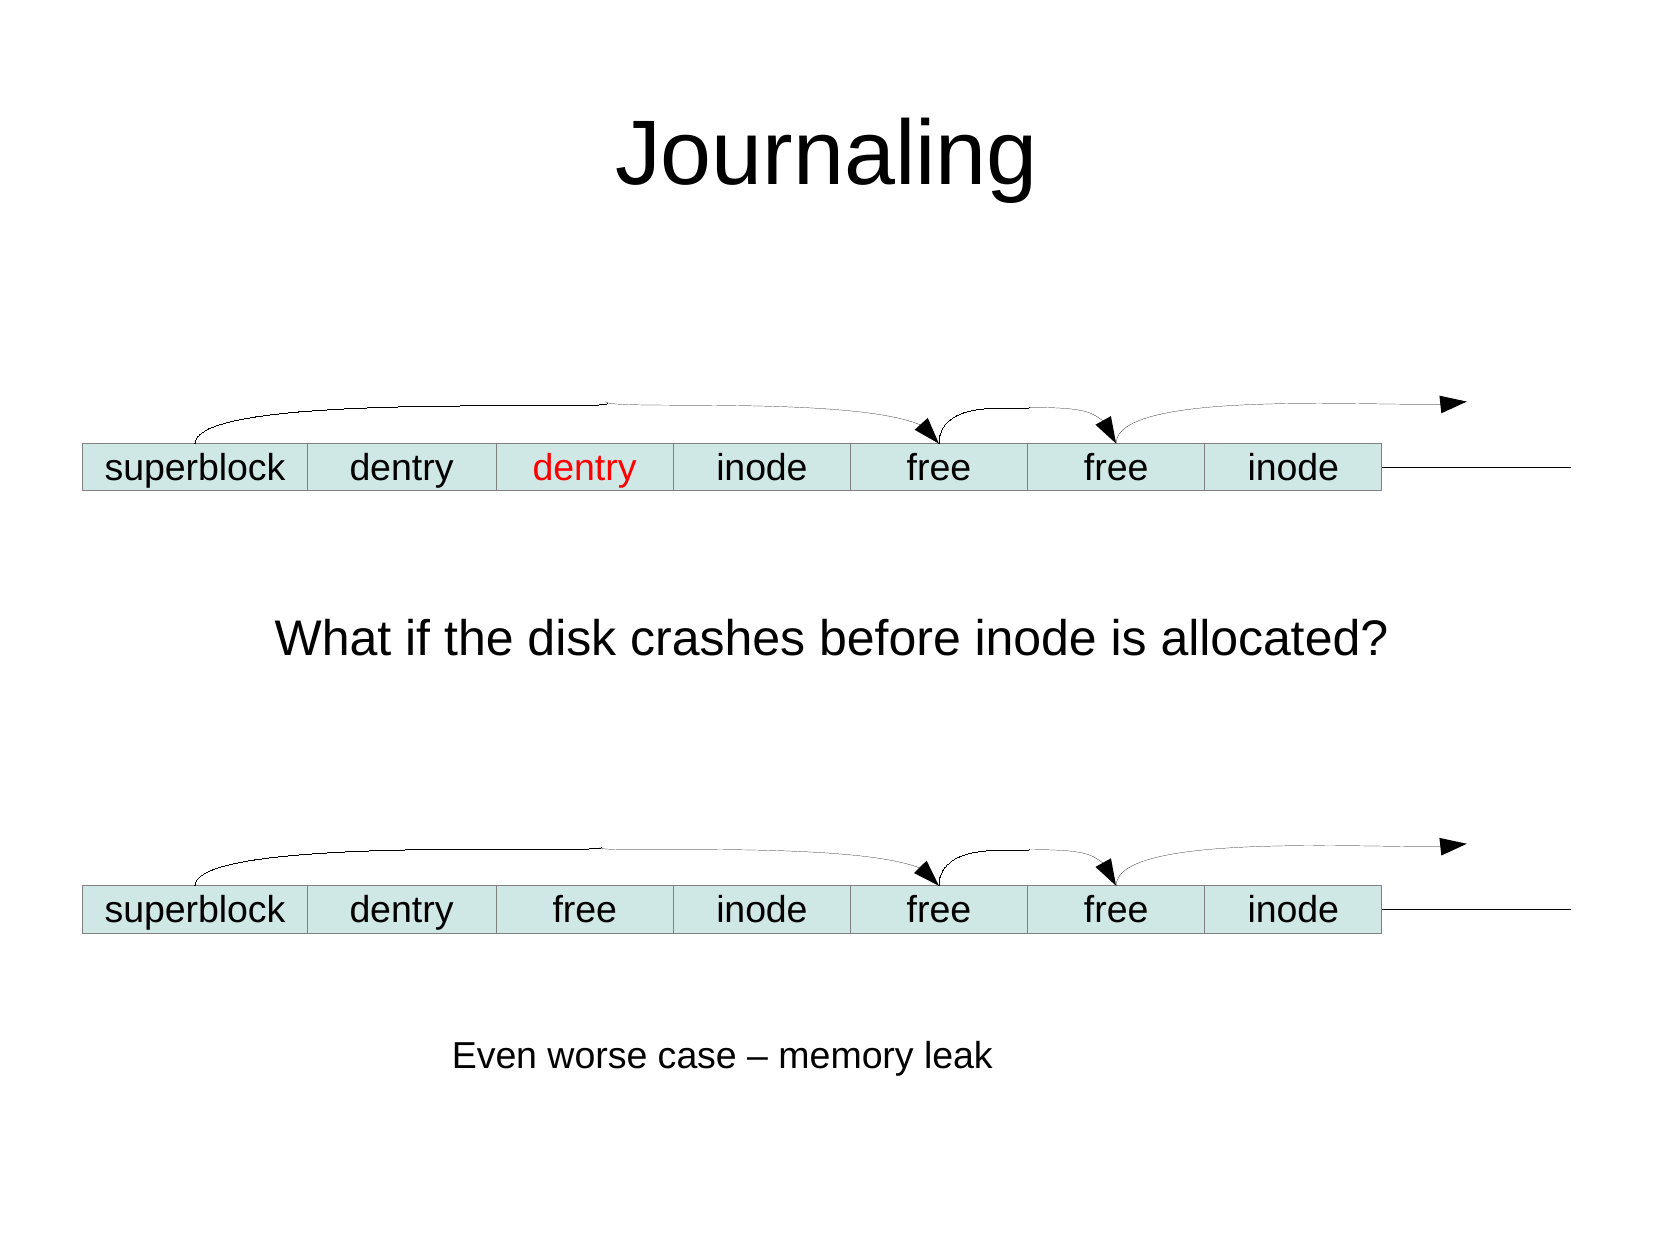

# Journaling
superblock
dentry
dentry
inode
free
free
inode
What if the disk crashes before inode is allocated?
superblock
dentry
free
inode
free
free
inode
Even worse case – memory leak